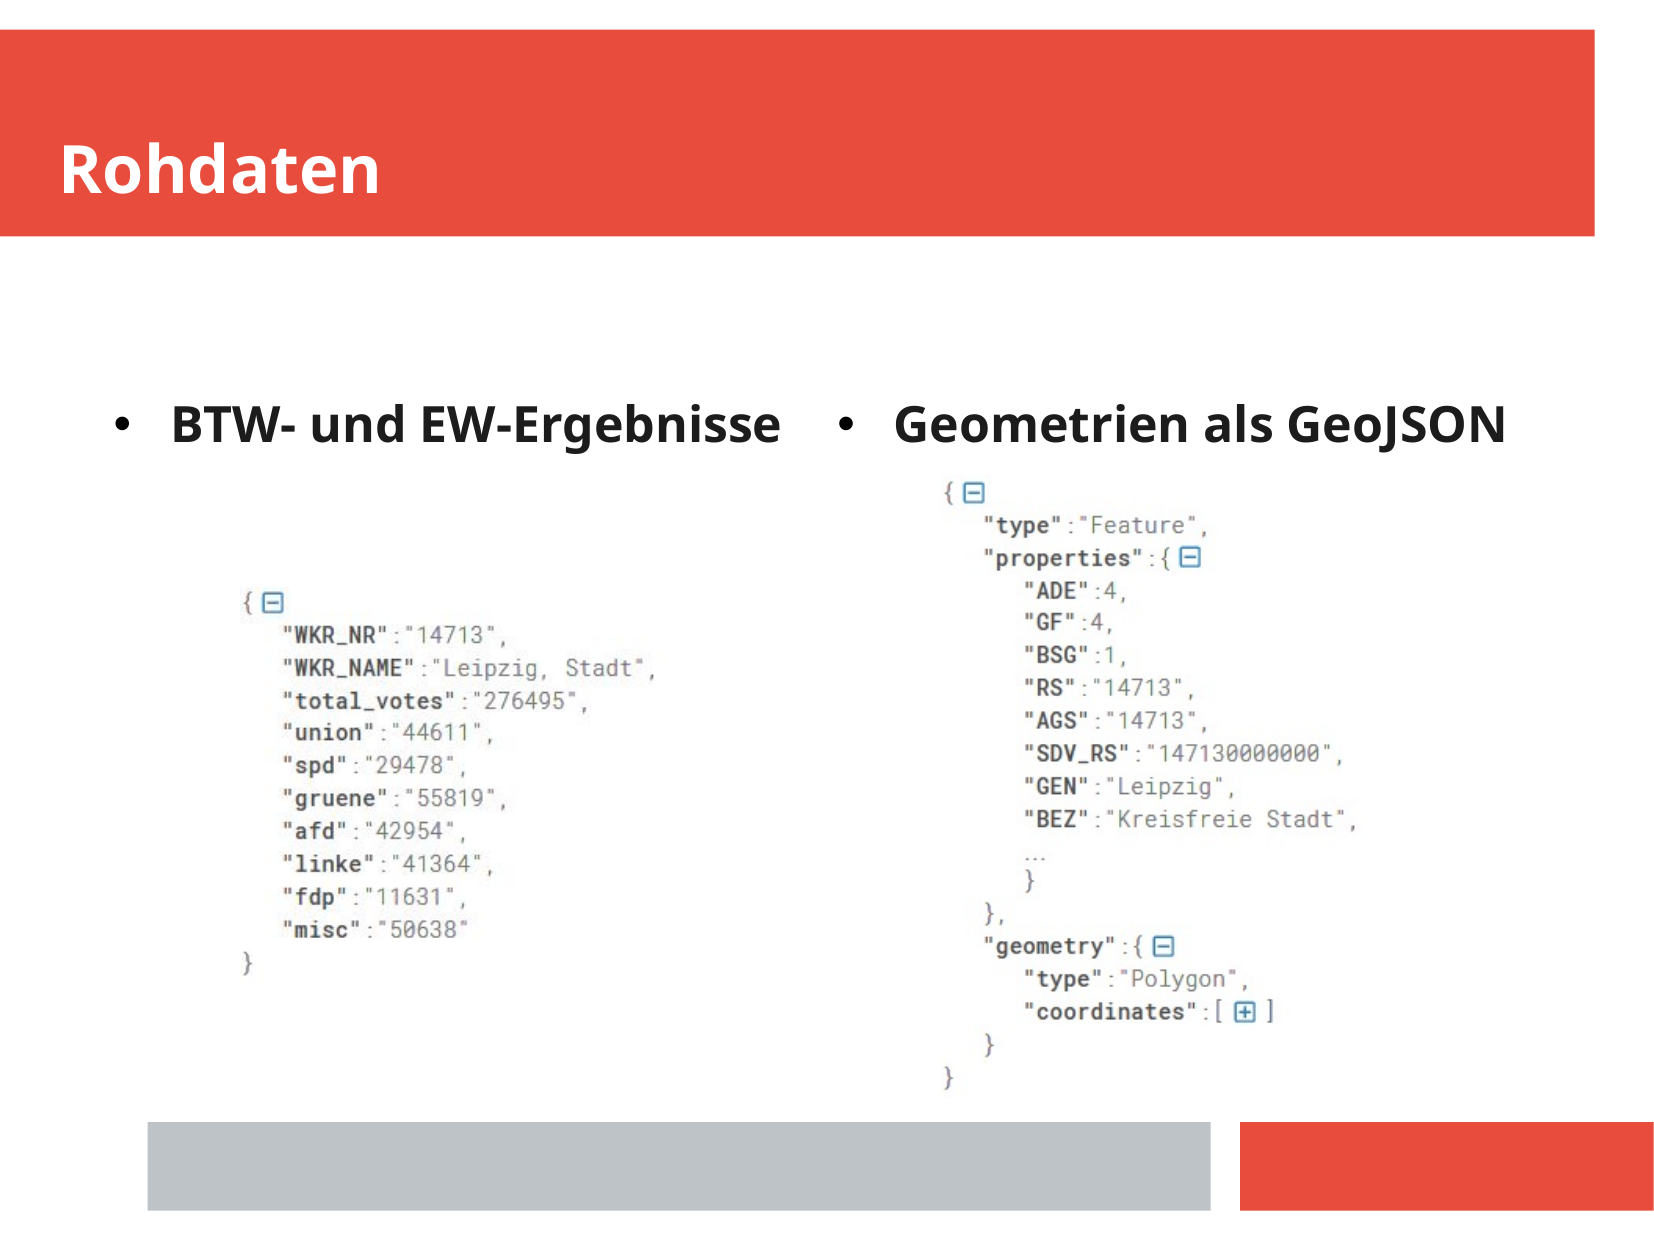

Rohdaten
# BTW- und EW-Ergebnisse
Geometrien als GeoJSON